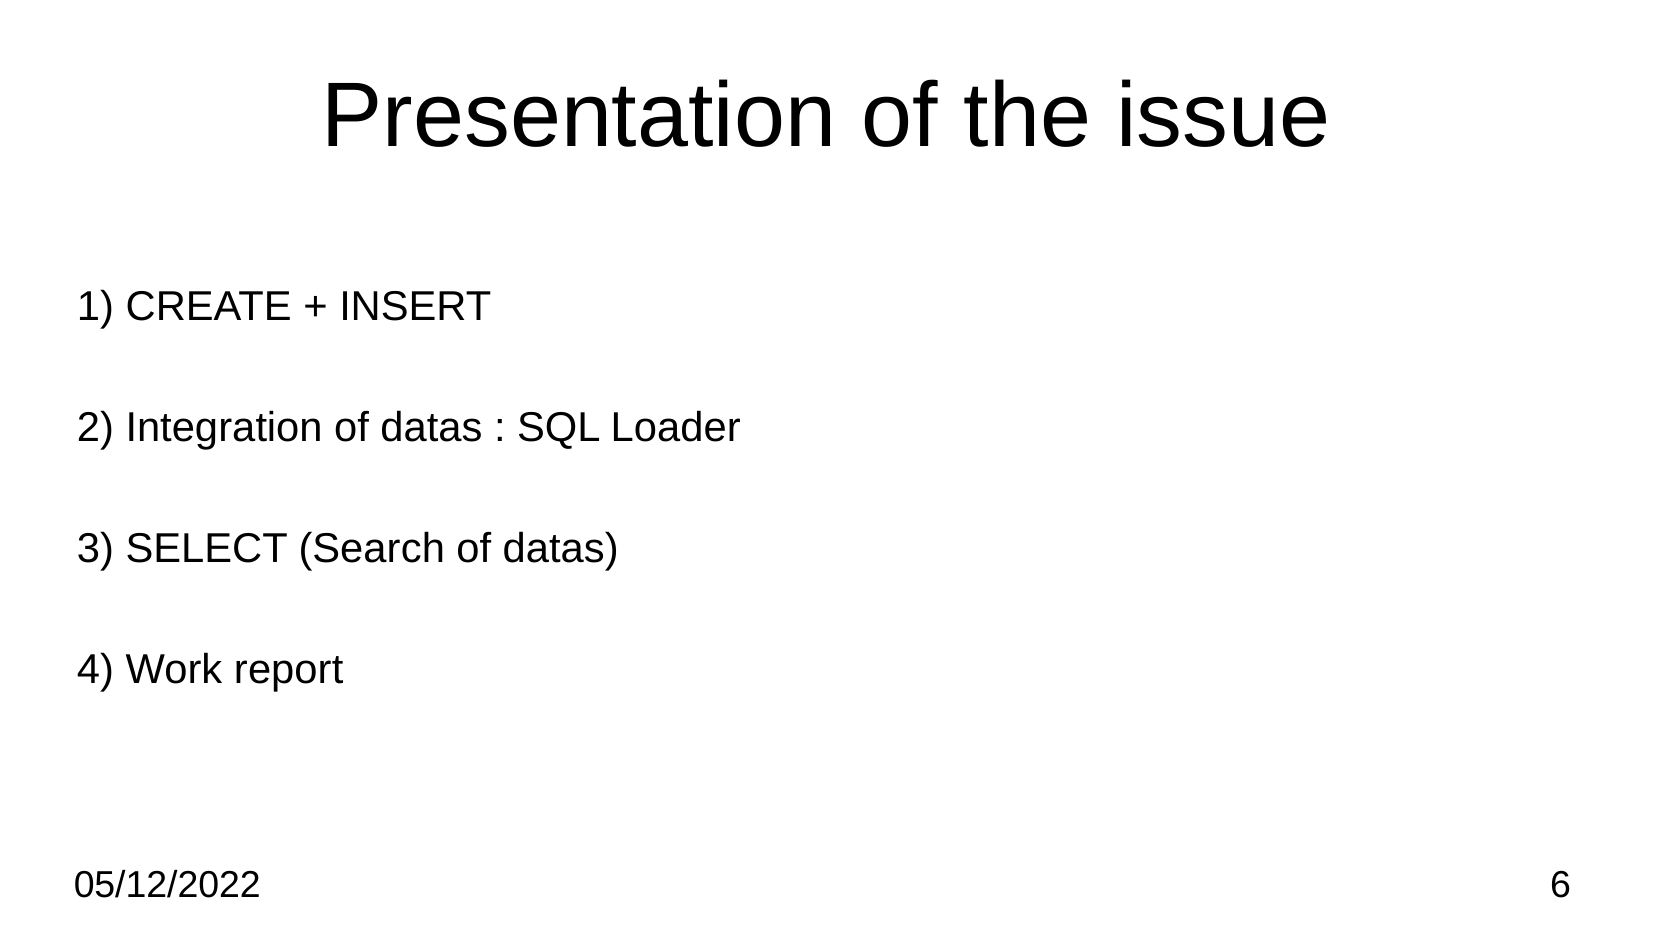

# Presentation of the issue
1) CREATE + INSERT
2) Integration of datas : SQL Loader
3) SELECT (Search of datas)
4) Work report
05/12/2022
6